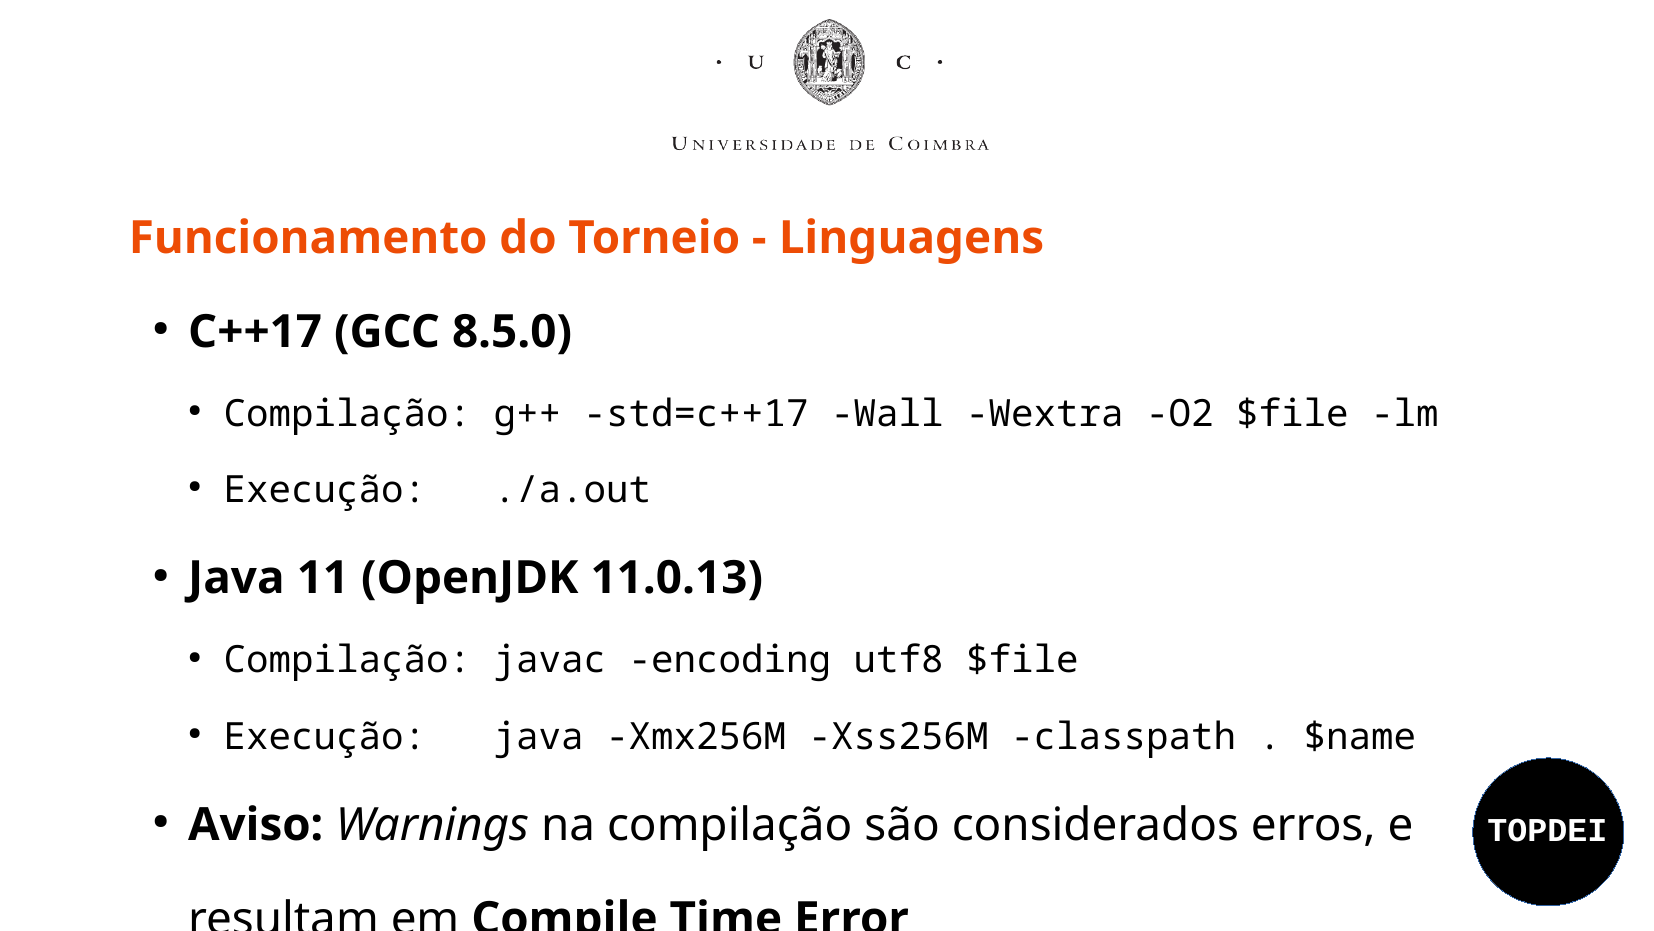

Funcionamento do Torneio - Linguagens
C++17 (GCC 8.5.0)
Compilação: g++ -std=c++17 -Wall -Wextra -O2 $file -lm
Execução: ./a.out
Java 11 (OpenJDK 11.0.13)
Compilação: javac -encoding utf8 $file
Execução: java -Xmx256M -Xss256M -classpath . $name
Aviso: Warnings na compilação são considerados erros, e resultam em Compile Time Error
TOPDEI